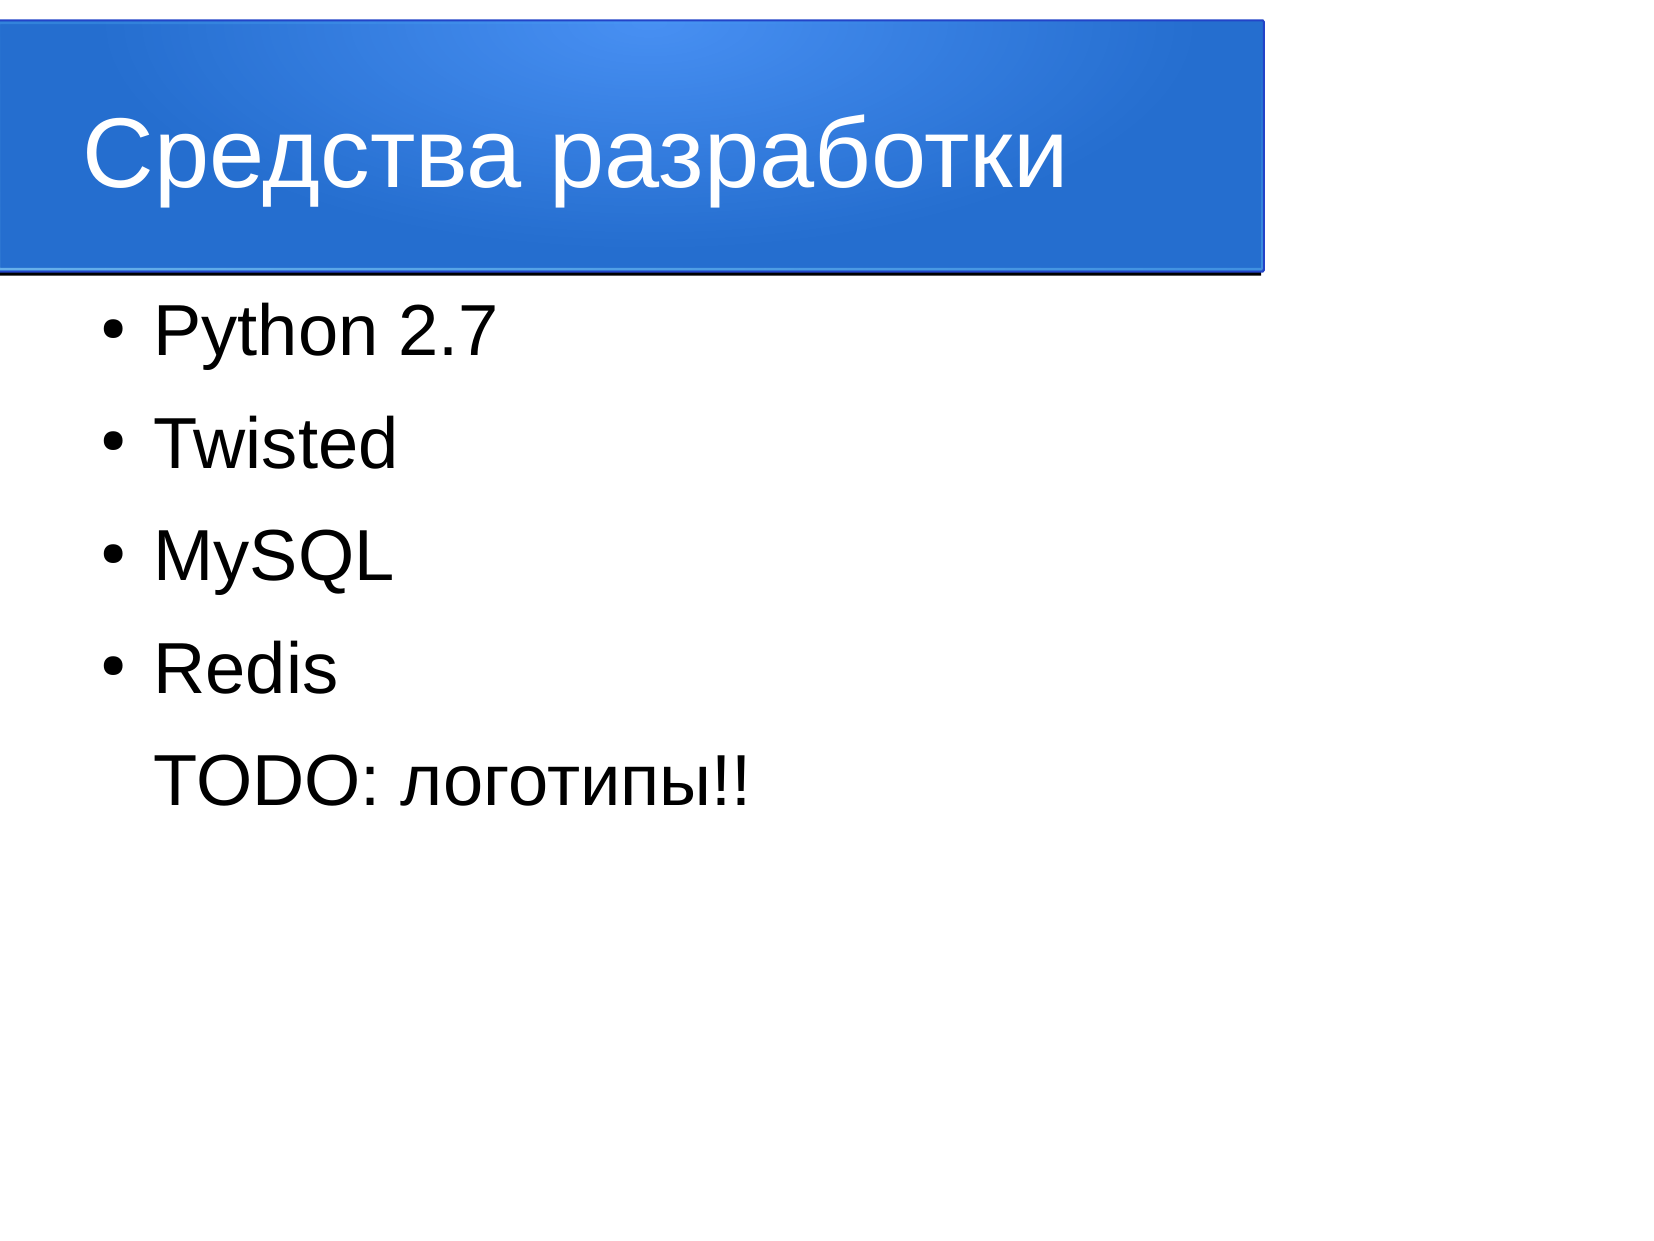

# Средства разработки
Python 2.7
Twisted
MySQL
Redis
TODO: логотипы!!